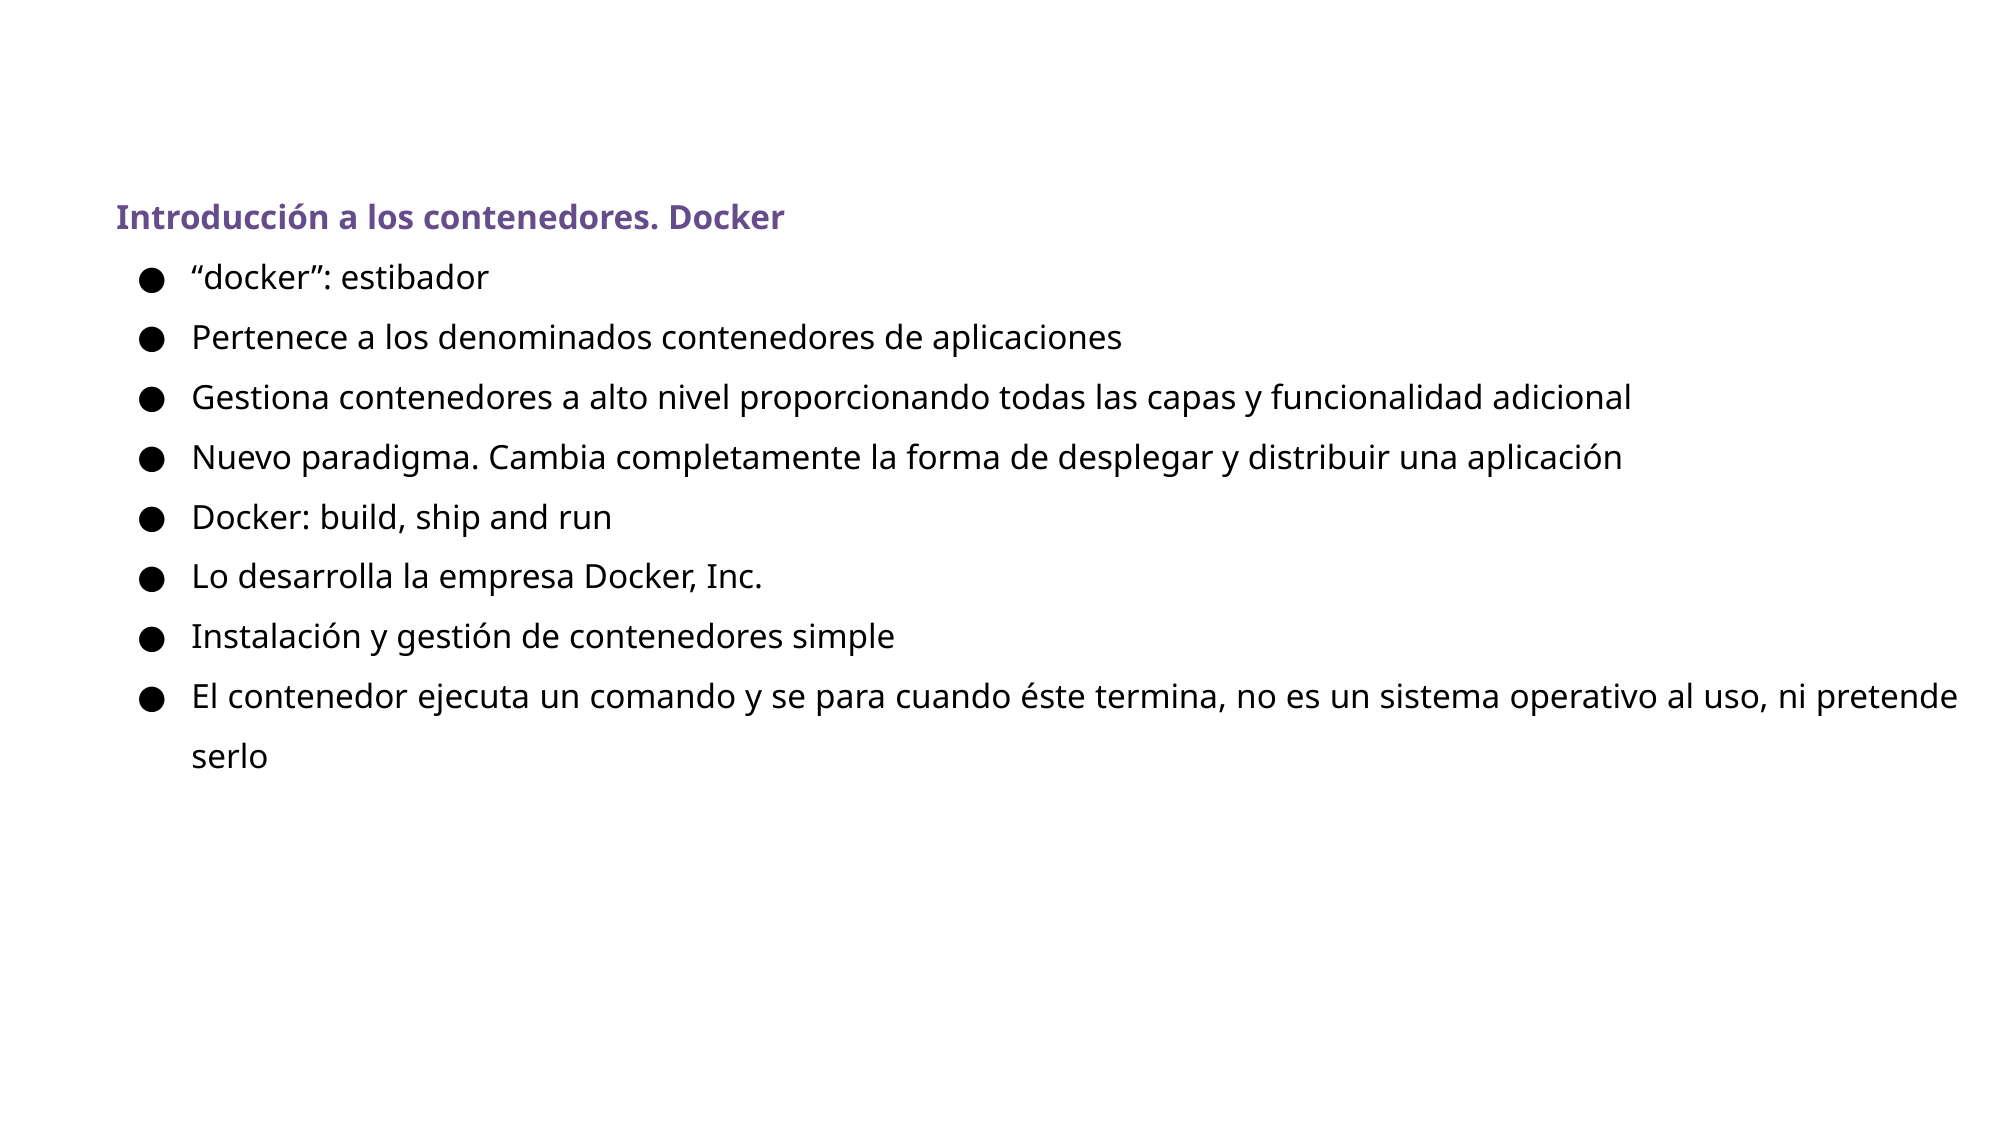

Introducción a los contenedores. Docker
“docker”: estibador
Pertenece a los denominados contenedores de aplicaciones
Gestiona contenedores a alto nivel proporcionando todas las capas y funcionalidad adicional
Nuevo paradigma. Cambia completamente la forma de desplegar y distribuir una aplicación
Docker: build, ship and run
Lo desarrolla la empresa Docker, Inc.
Instalación y gestión de contenedores simple
El contenedor ejecuta un comando y se para cuando éste termina, no es un sistema operativo al uso, ni pretende serlo